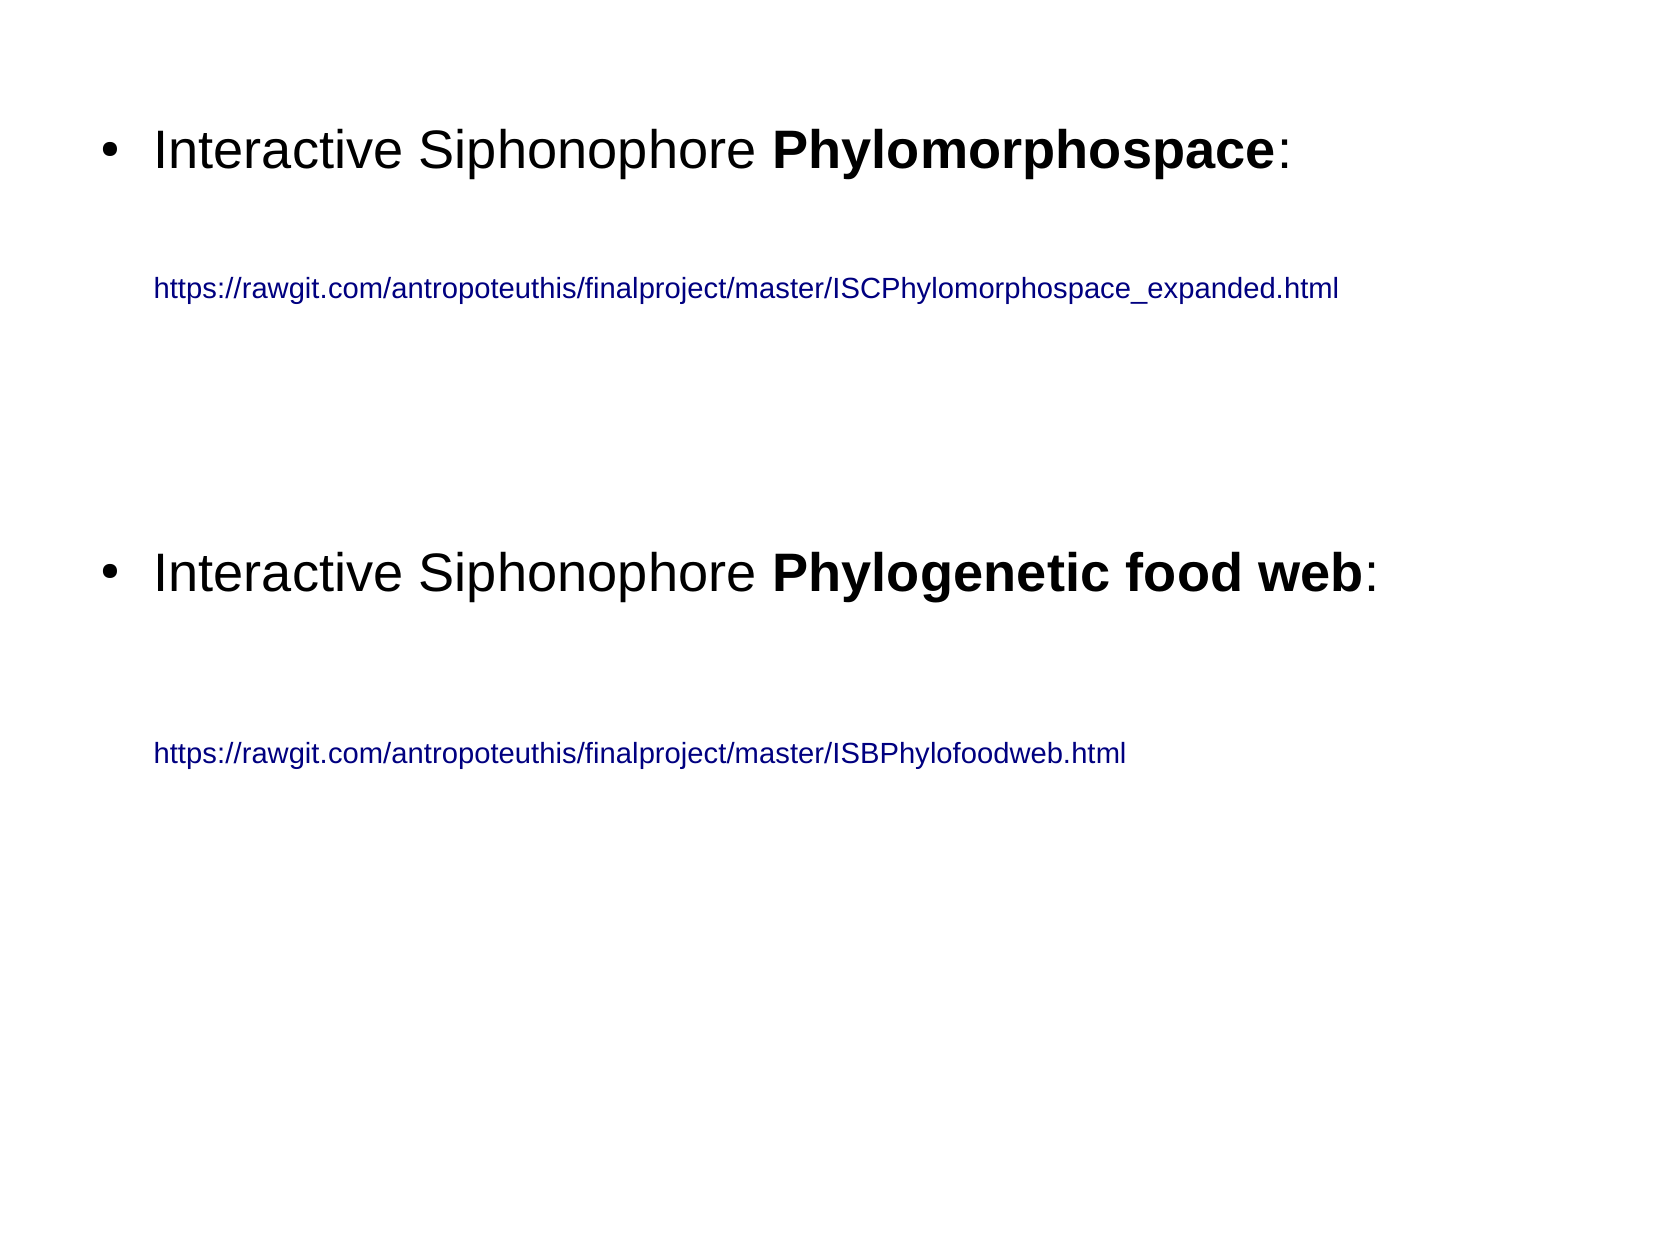

# Interactive Siphonophore Phylomorphospace:
https://rawgit.com/antropoteuthis/finalproject/master/ISCPhylomorphospace_expanded.html
Interactive Siphonophore Phylogenetic food web:
https://rawgit.com/antropoteuthis/finalproject/master/ISBPhylofoodweb.html